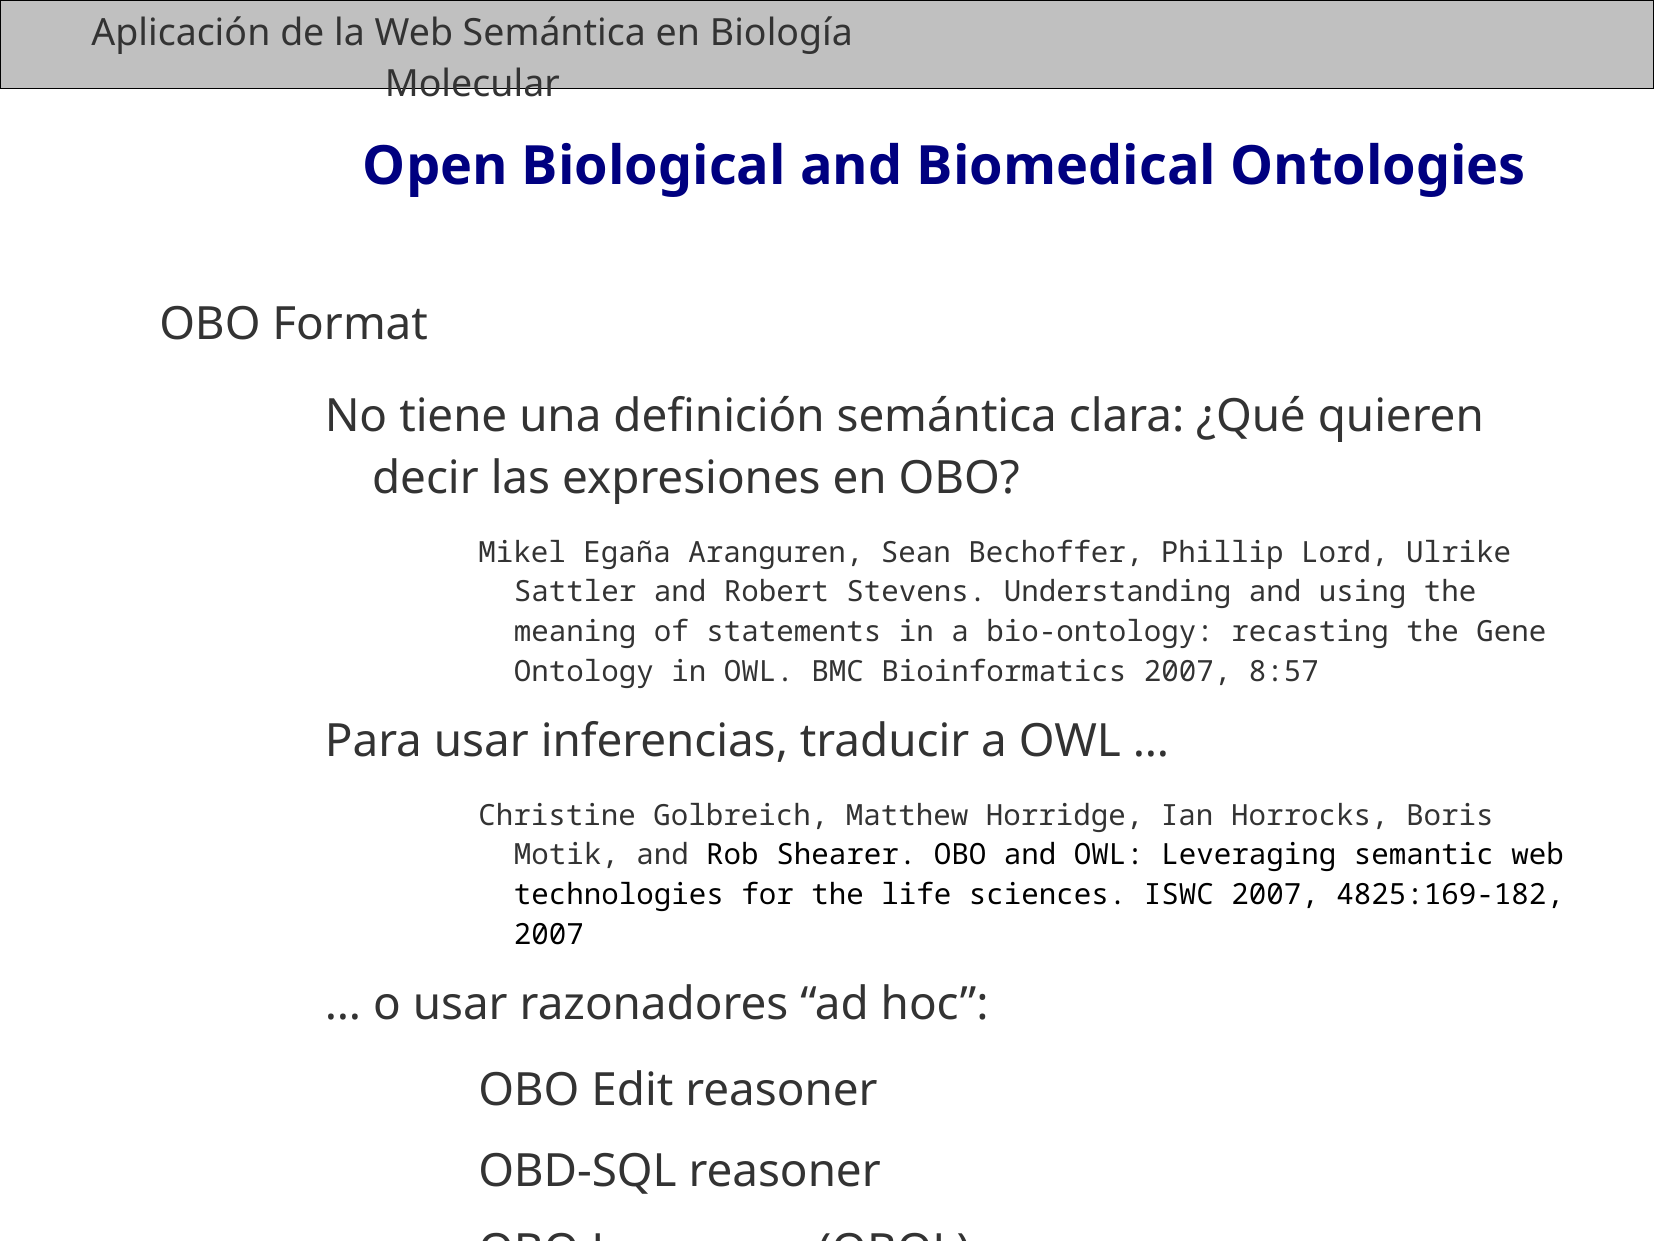

Aplicación de la Web Semántica en Biología Molecular
Open Biological and Biomedical Ontologies
#
OBO Format
No tiene una definición semántica clara: ¿Qué quieren decir las expresiones en OBO?
Mikel Egaña Aranguren, Sean Bechoffer, Phillip Lord, Ulrike Sattler and Robert Stevens. Understanding and using the meaning of statements in a bio-ontology: recasting the Gene Ontology in OWL. BMC Bioinformatics 2007, 8:57
Para usar inferencias, traducir a OWL …
Christine Golbreich, Matthew Horridge, Ian Horrocks, Boris Motik, and Rob Shearer. OBO and OWL: Leveraging semantic web technologies for the life sciences. ISWC 2007, 4825:169-182, 2007
… o usar razonadores “ad hoc”:
OBO Edit reasoner
OBD-SQL reasoner
OBO Language (OBOL)